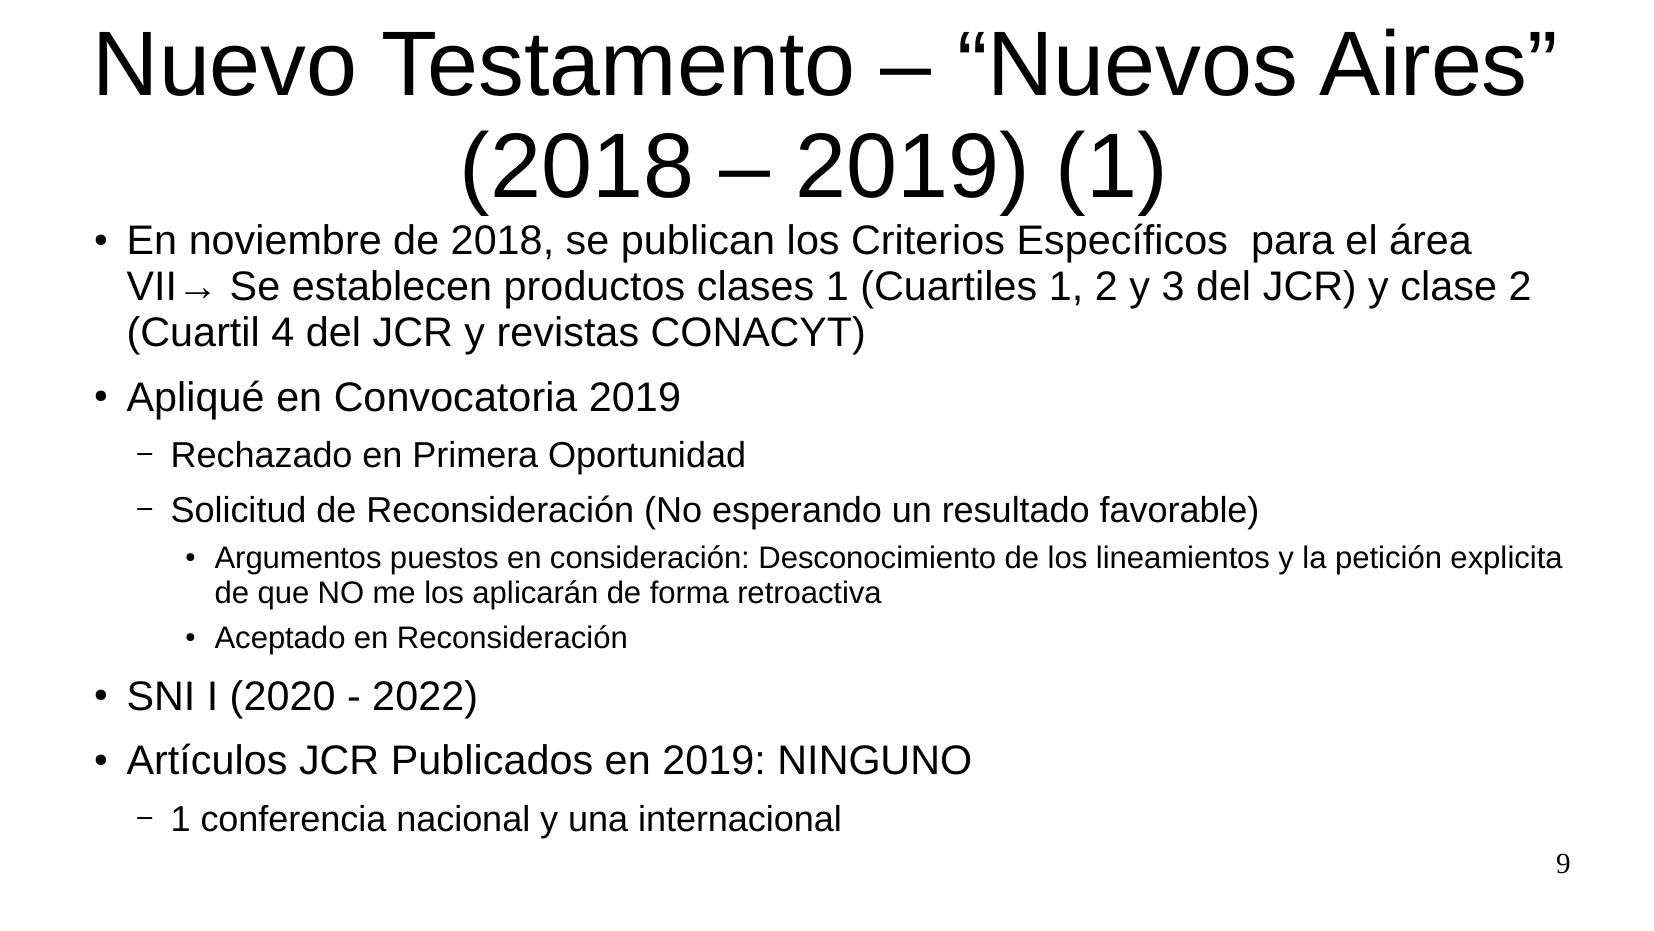

# Nuevo Testamento – “Nuevos Aires” (2018 – 2019) (1)
En noviembre de 2018, se publican los Criterios Específicos para el área VII→ Se establecen productos clases 1 (Cuartiles 1, 2 y 3 del JCR) y clase 2 (Cuartil 4 del JCR y revistas CONACYT)
Apliqué en Convocatoria 2019
Rechazado en Primera Oportunidad
Solicitud de Reconsideración (No esperando un resultado favorable)
Argumentos puestos en consideración: Desconocimiento de los lineamientos y la petición explicita de que NO me los aplicarán de forma retroactiva
Aceptado en Reconsideración
SNI I (2020 - 2022)
Artículos JCR Publicados en 2019: NINGUNO
1 conferencia nacional y una internacional
9